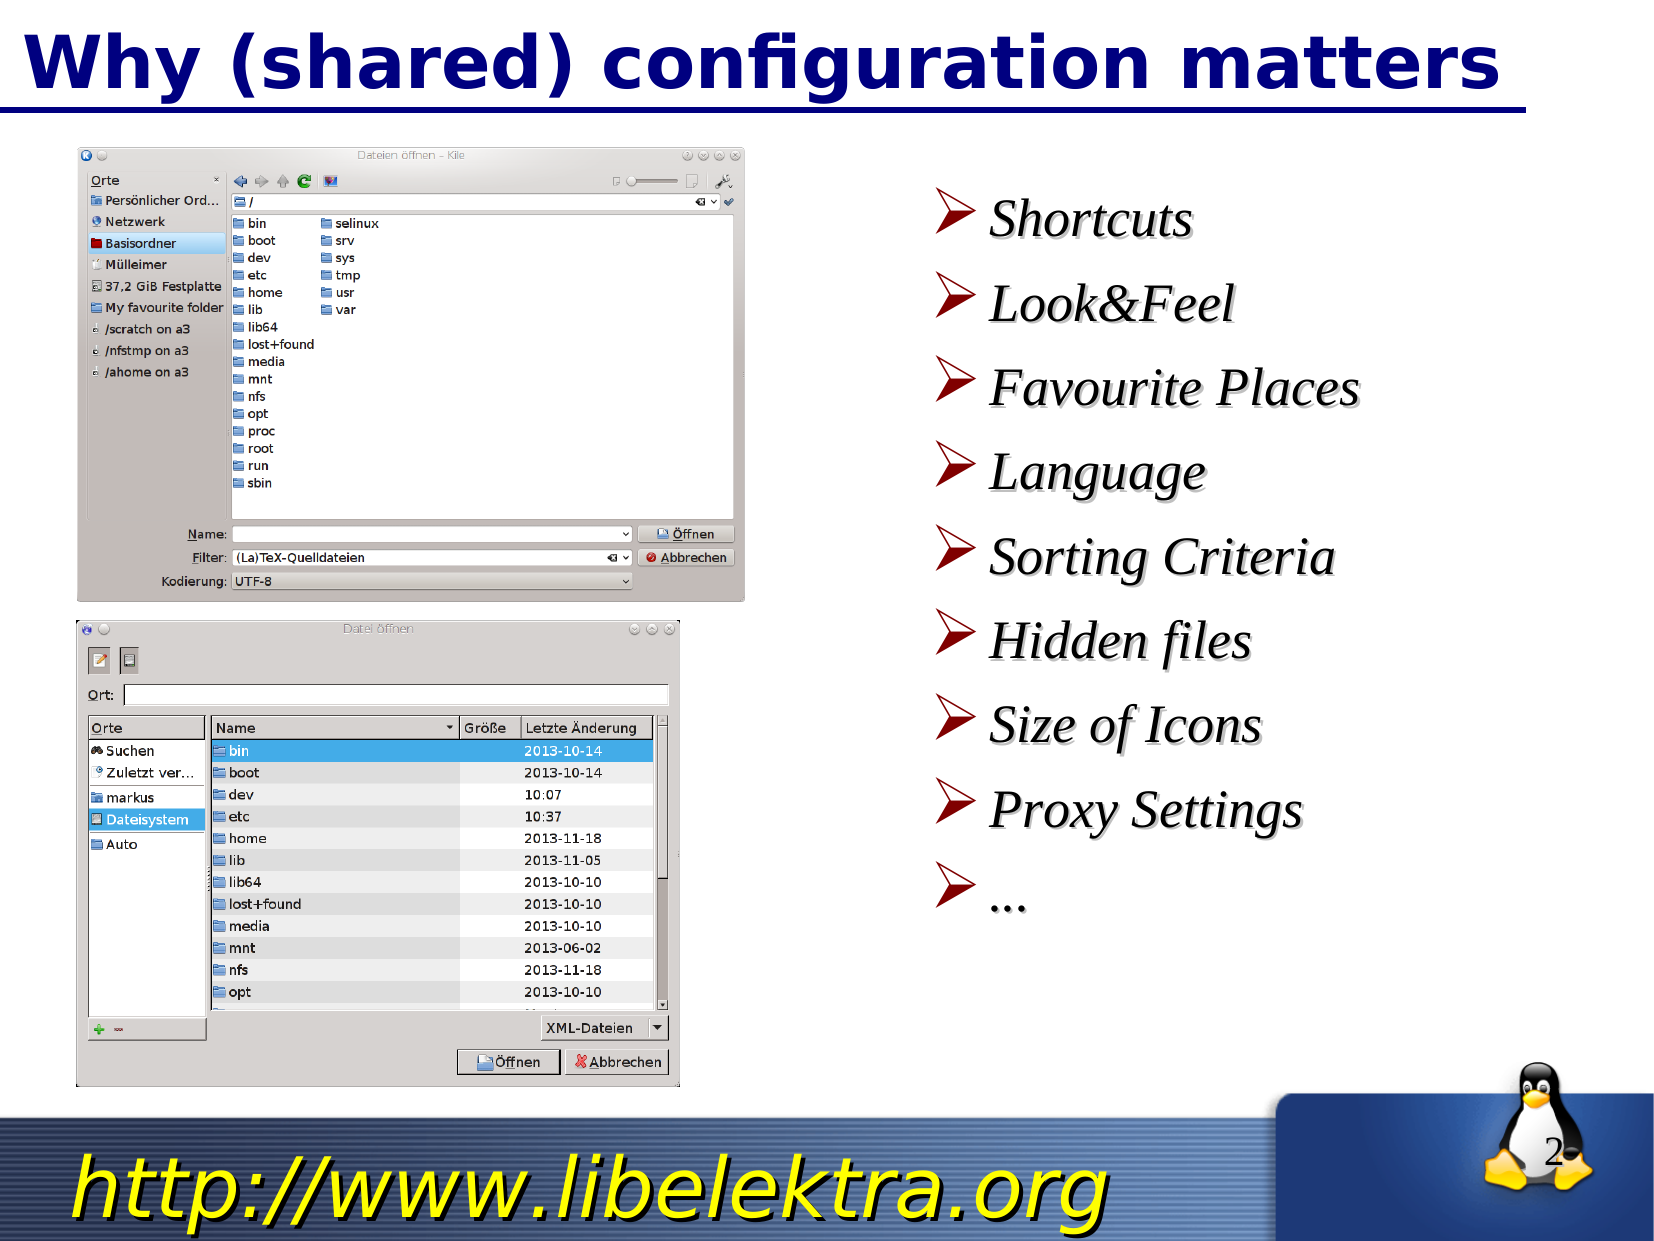

Why (shared) configuration matters
# Shortcuts
Look&Feel
Favourite Places
Language
Sorting Criteria
Hidden files
Size of Icons
Proxy Settings
...